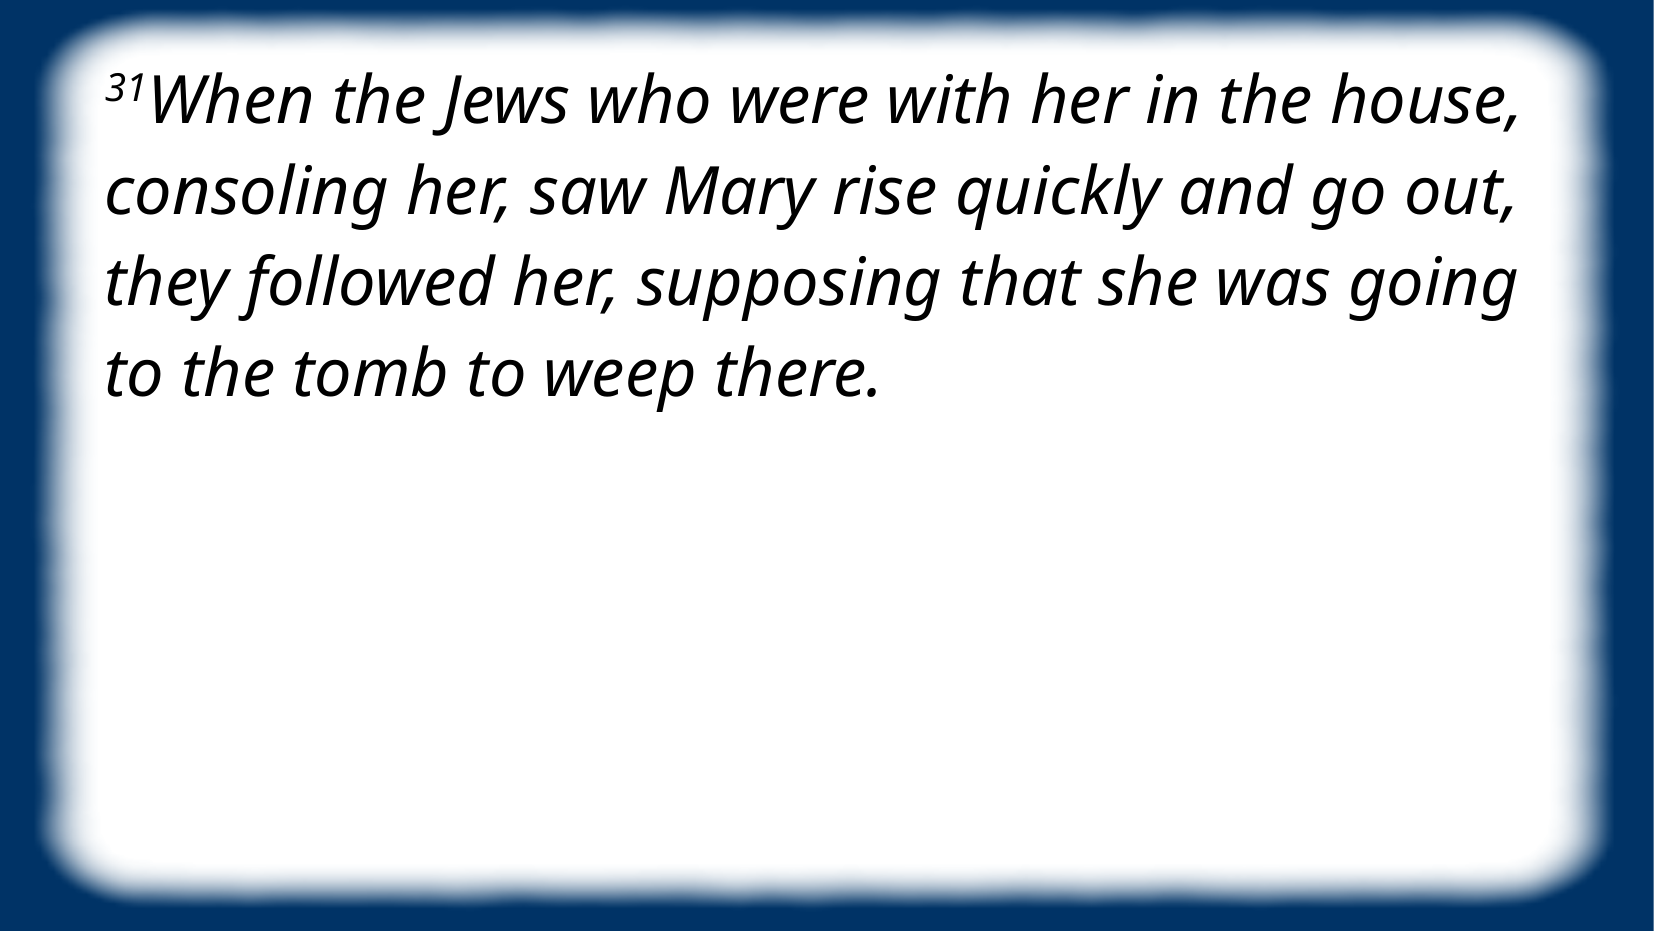

31When the Jews who were with her in the house, consoling her, saw Mary rise quickly and go out, they followed her, supposing that she was going to the tomb to weep there.